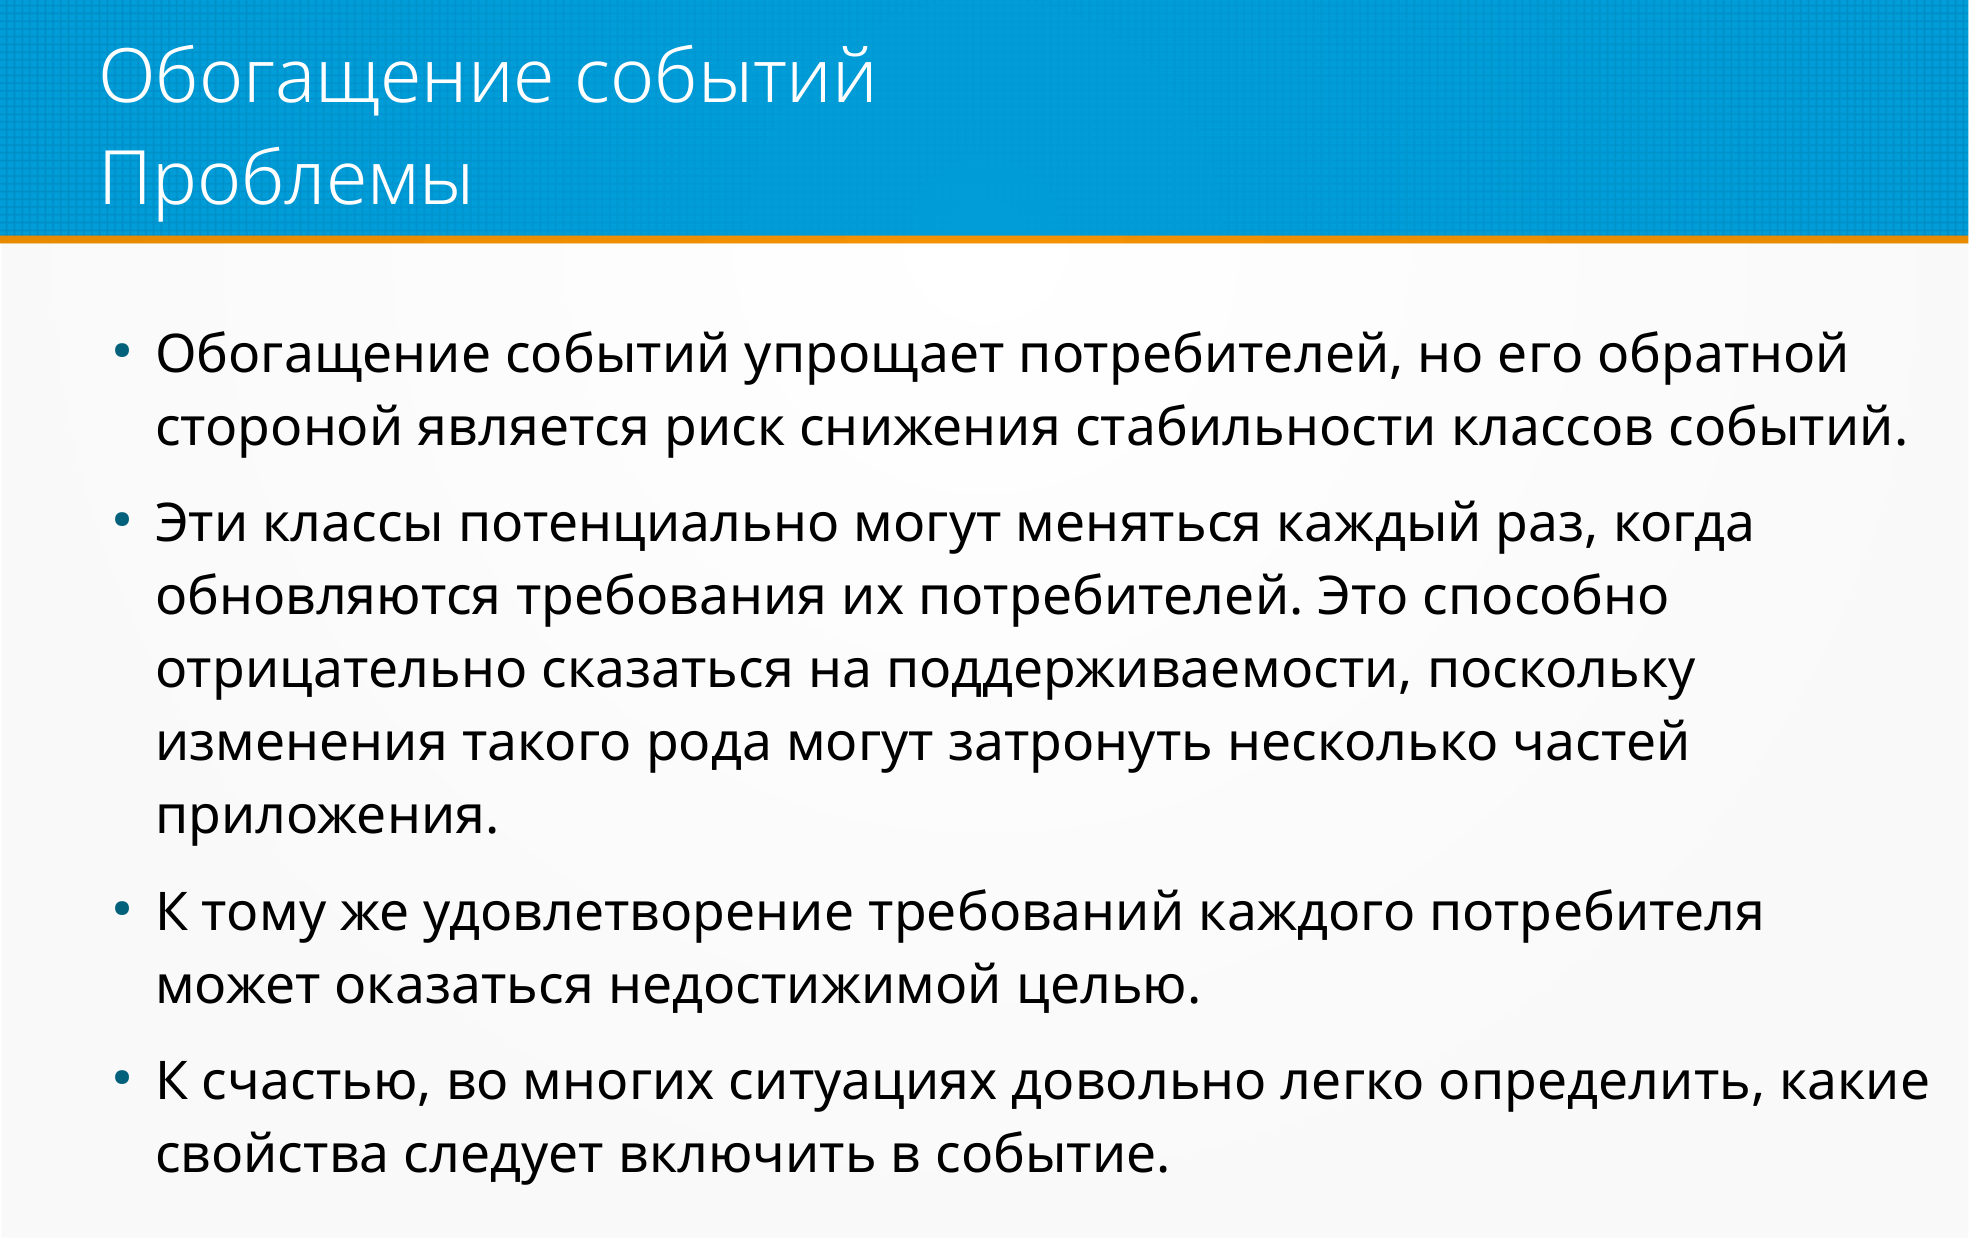

# Обогащение событий Проблемы
Обогащение событий упрощает потребителей, но его обратной стороной является риск снижения стабильности классов событий.
Эти классы потенциально могут меняться каждый раз, когда обновляются требования их потребителей. Это способно отрицательно сказаться на поддерживаемости, поскольку изменения такого рода могут затронуть несколько частей приложения.
К тому же удовлетворение требований каждого потребителя может оказаться недостижимой целью.
К счастью, во многих ситуациях довольно легко определить, какие свойства следует включить в событие.